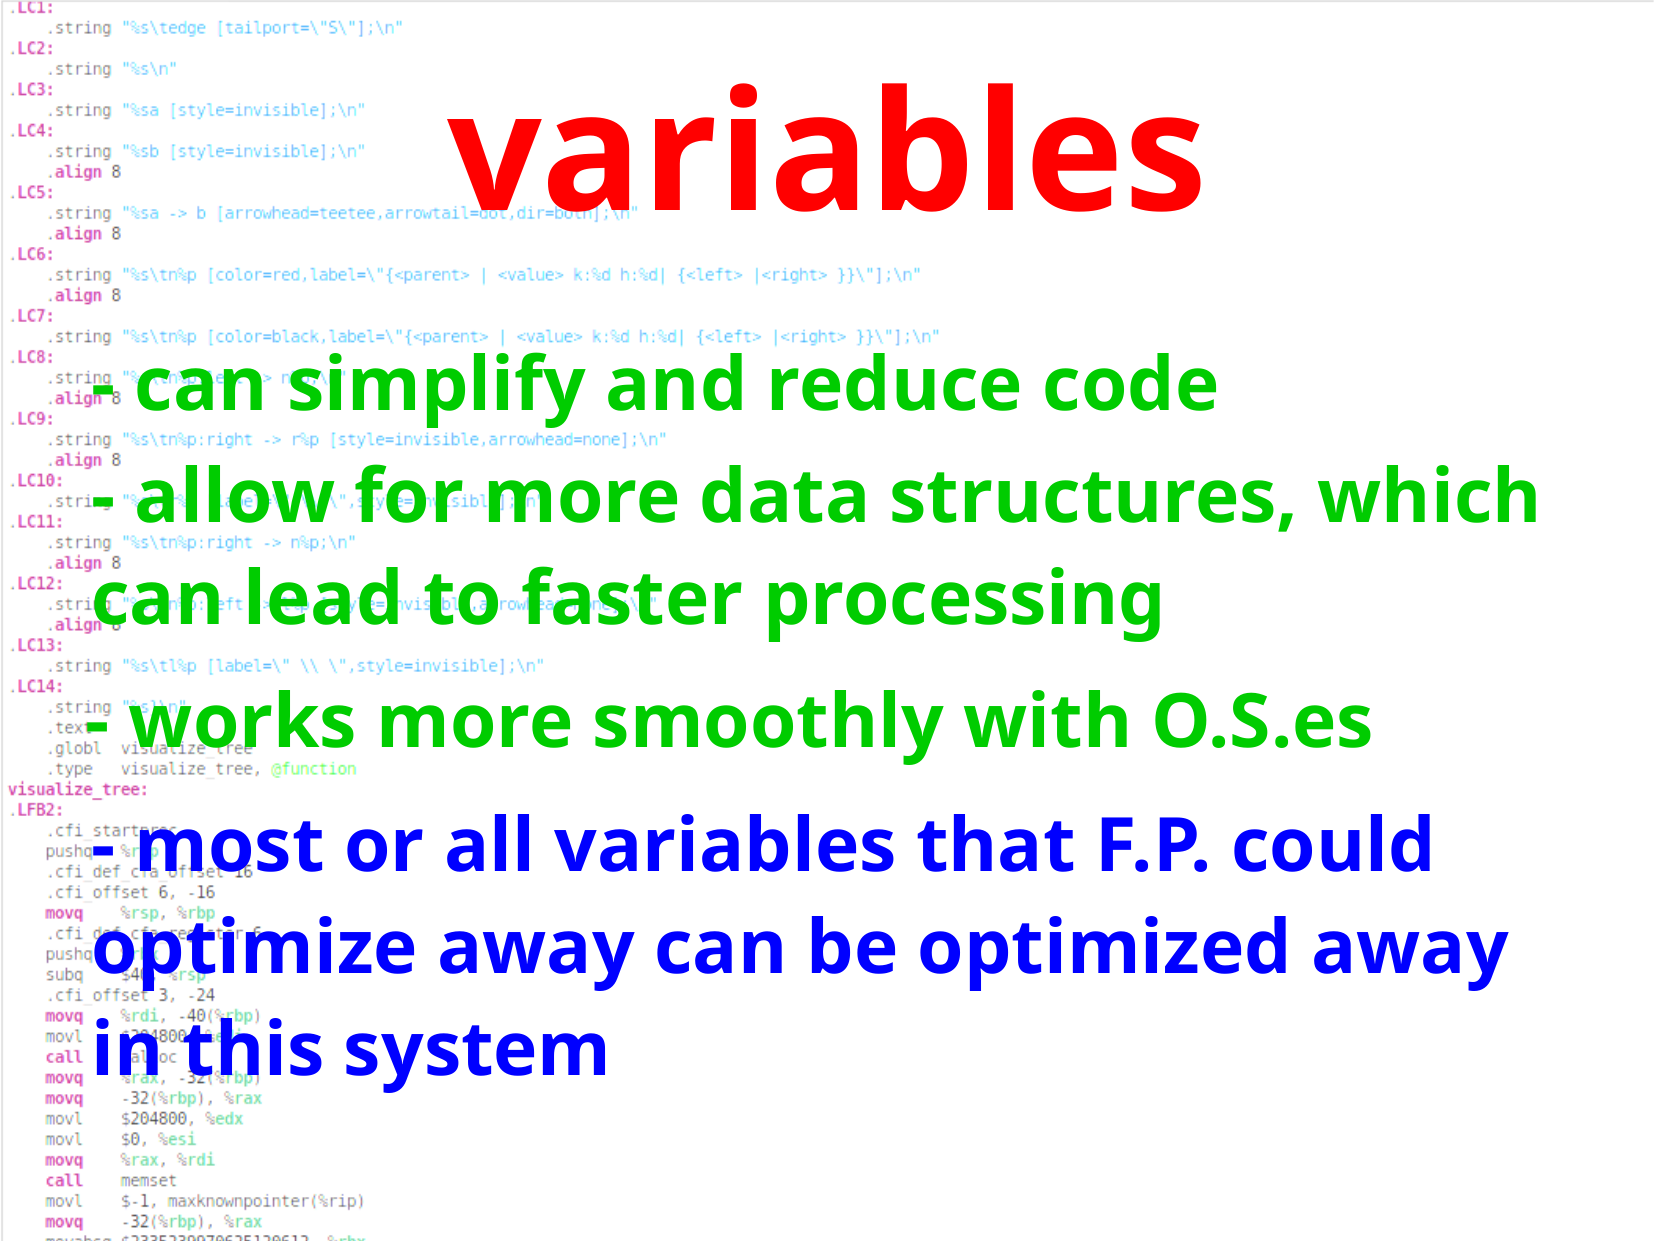

variables
- can simplify and reduce code
- allow for more data structures, which can lead to faster processing
- works more smoothly with O.S.es
- most or all variables that F.P. could optimize away can be optimized away in this system